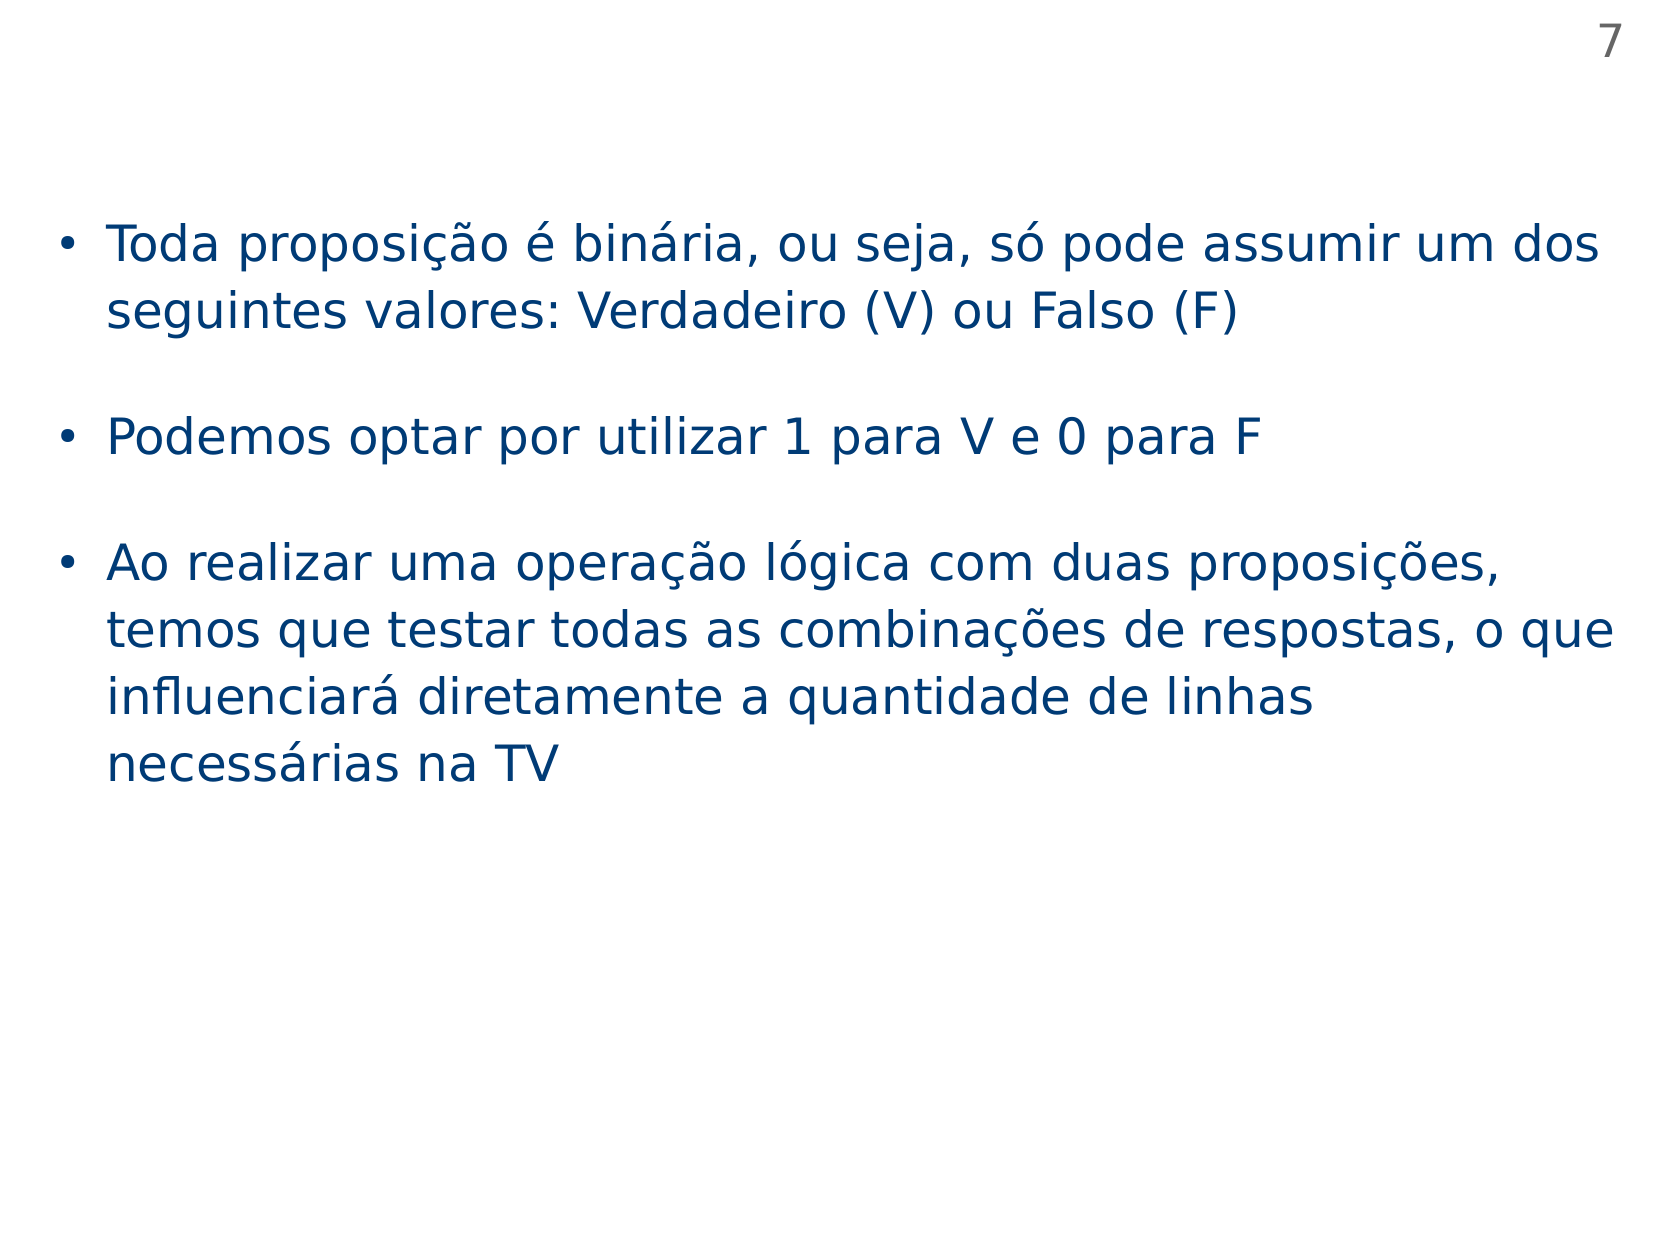

7
#
Toda proposição é binária, ou seja, só pode assumir um dos seguintes valores: Verdadeiro (V) ou Falso (F)
Podemos optar por utilizar 1 para V e 0 para F
Ao realizar uma operação lógica com duas proposições, temos que testar todas as combinações de respostas, o que influenciará diretamente a quantidade de linhas necessárias na TV